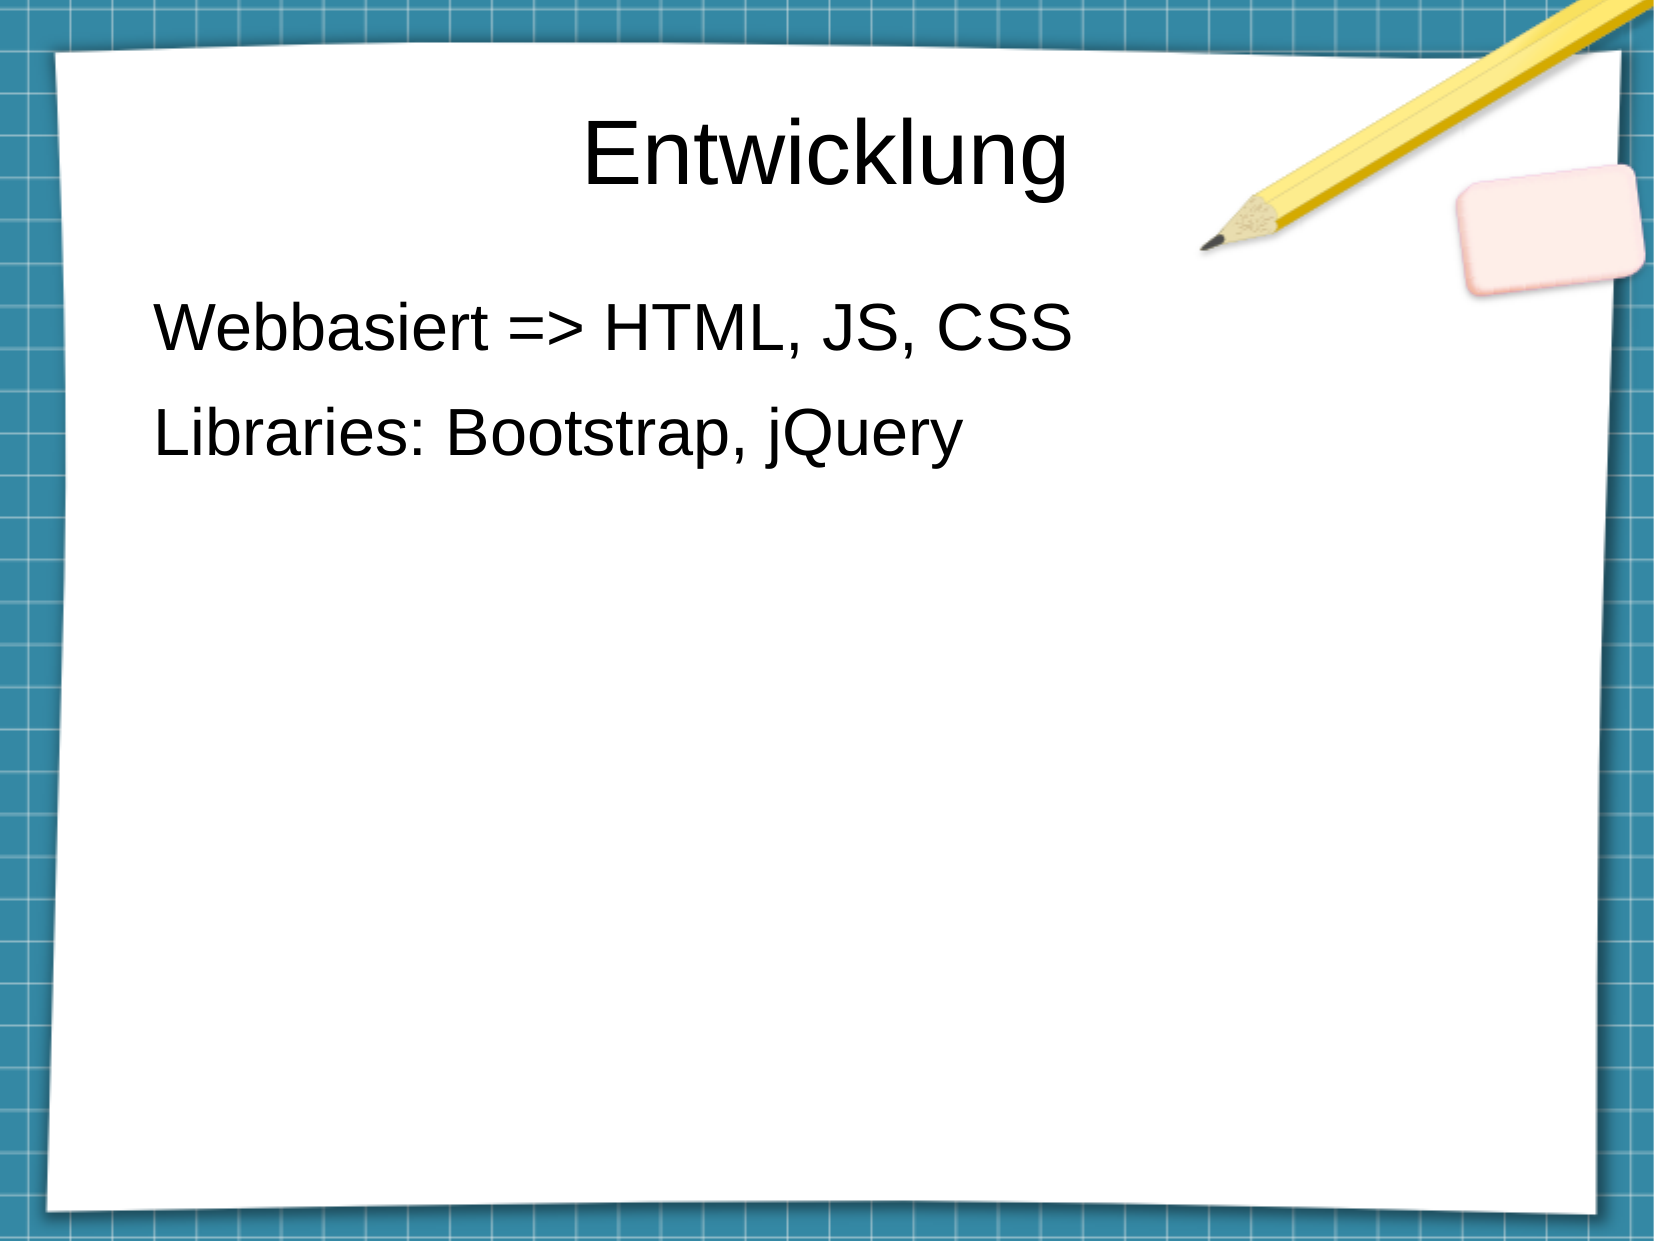

# Entwicklung
Webbasiert => HTML, JS, CSS
Libraries: Bootstrap, jQuery